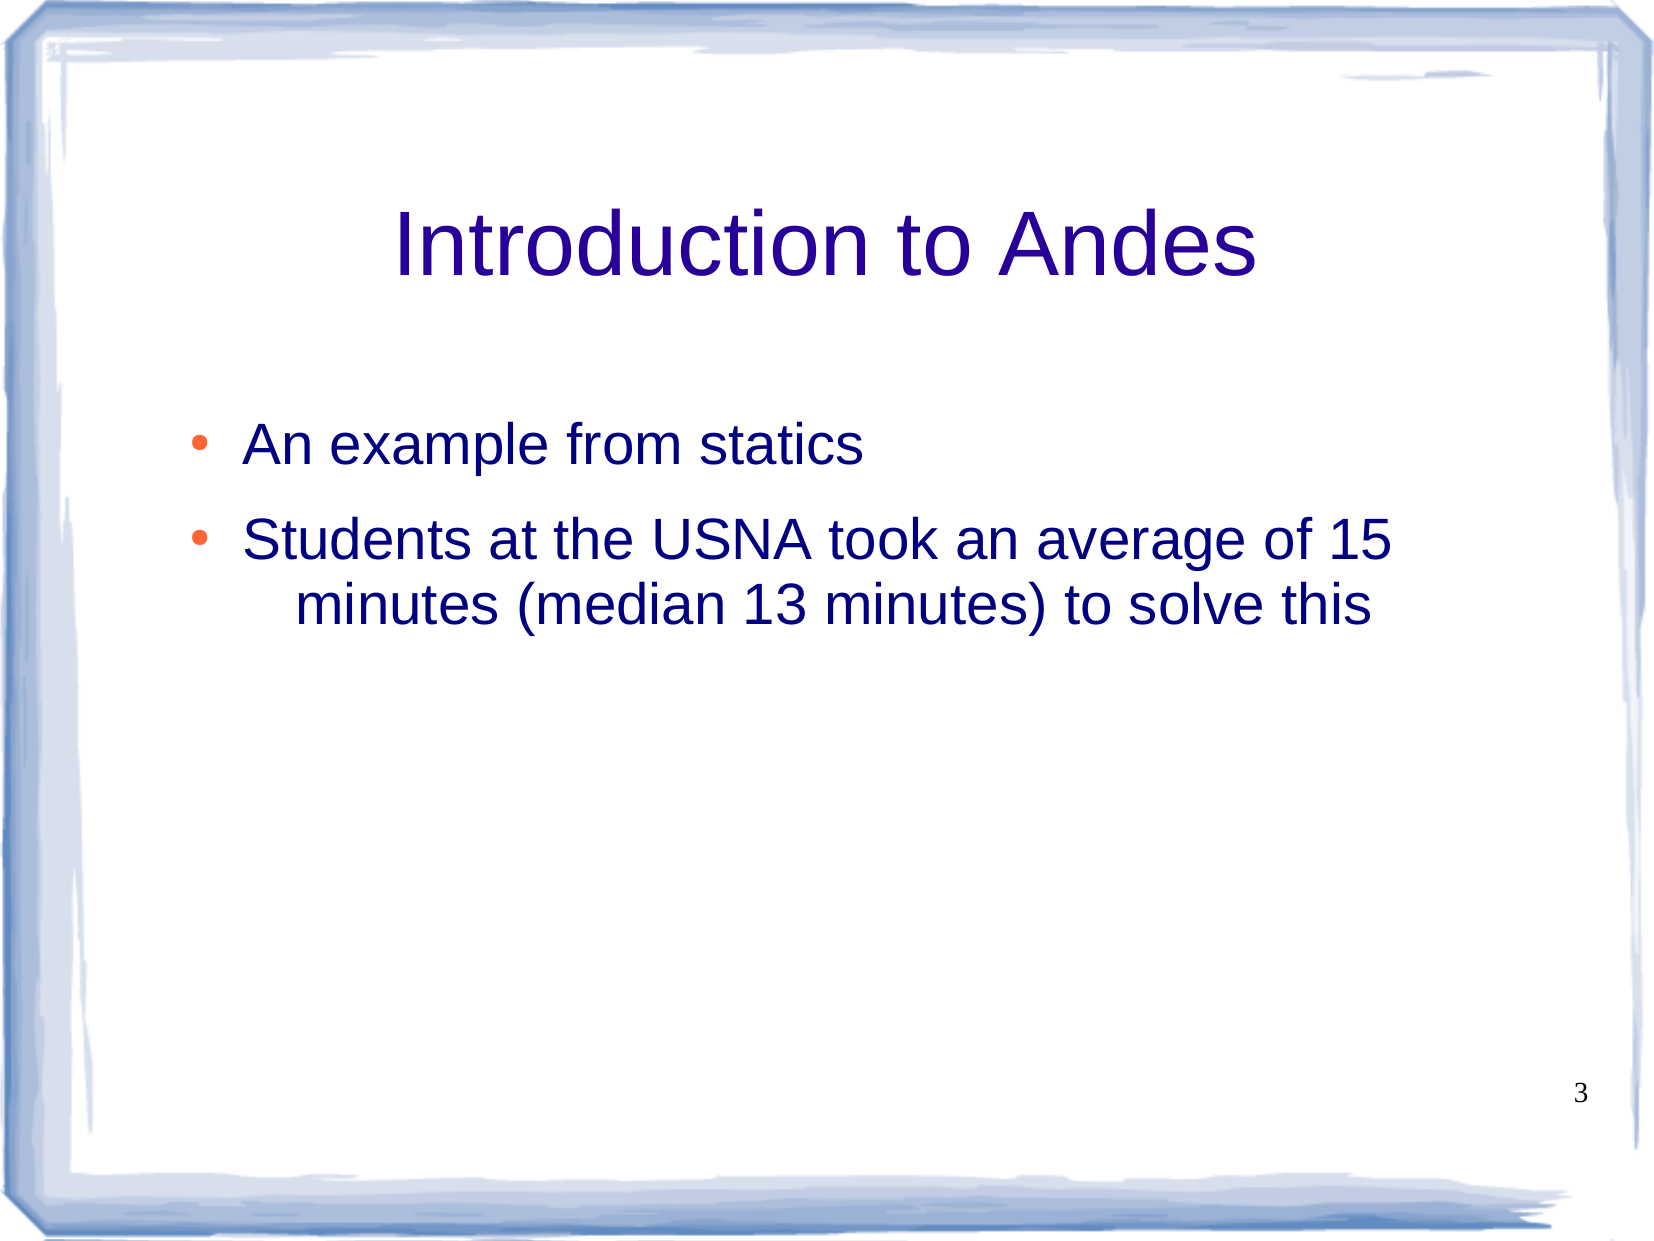

# Introduction to Andes
An example from statics
Students at the USNA took an average of 15 minutes (median 13 minutes) to solve this
3